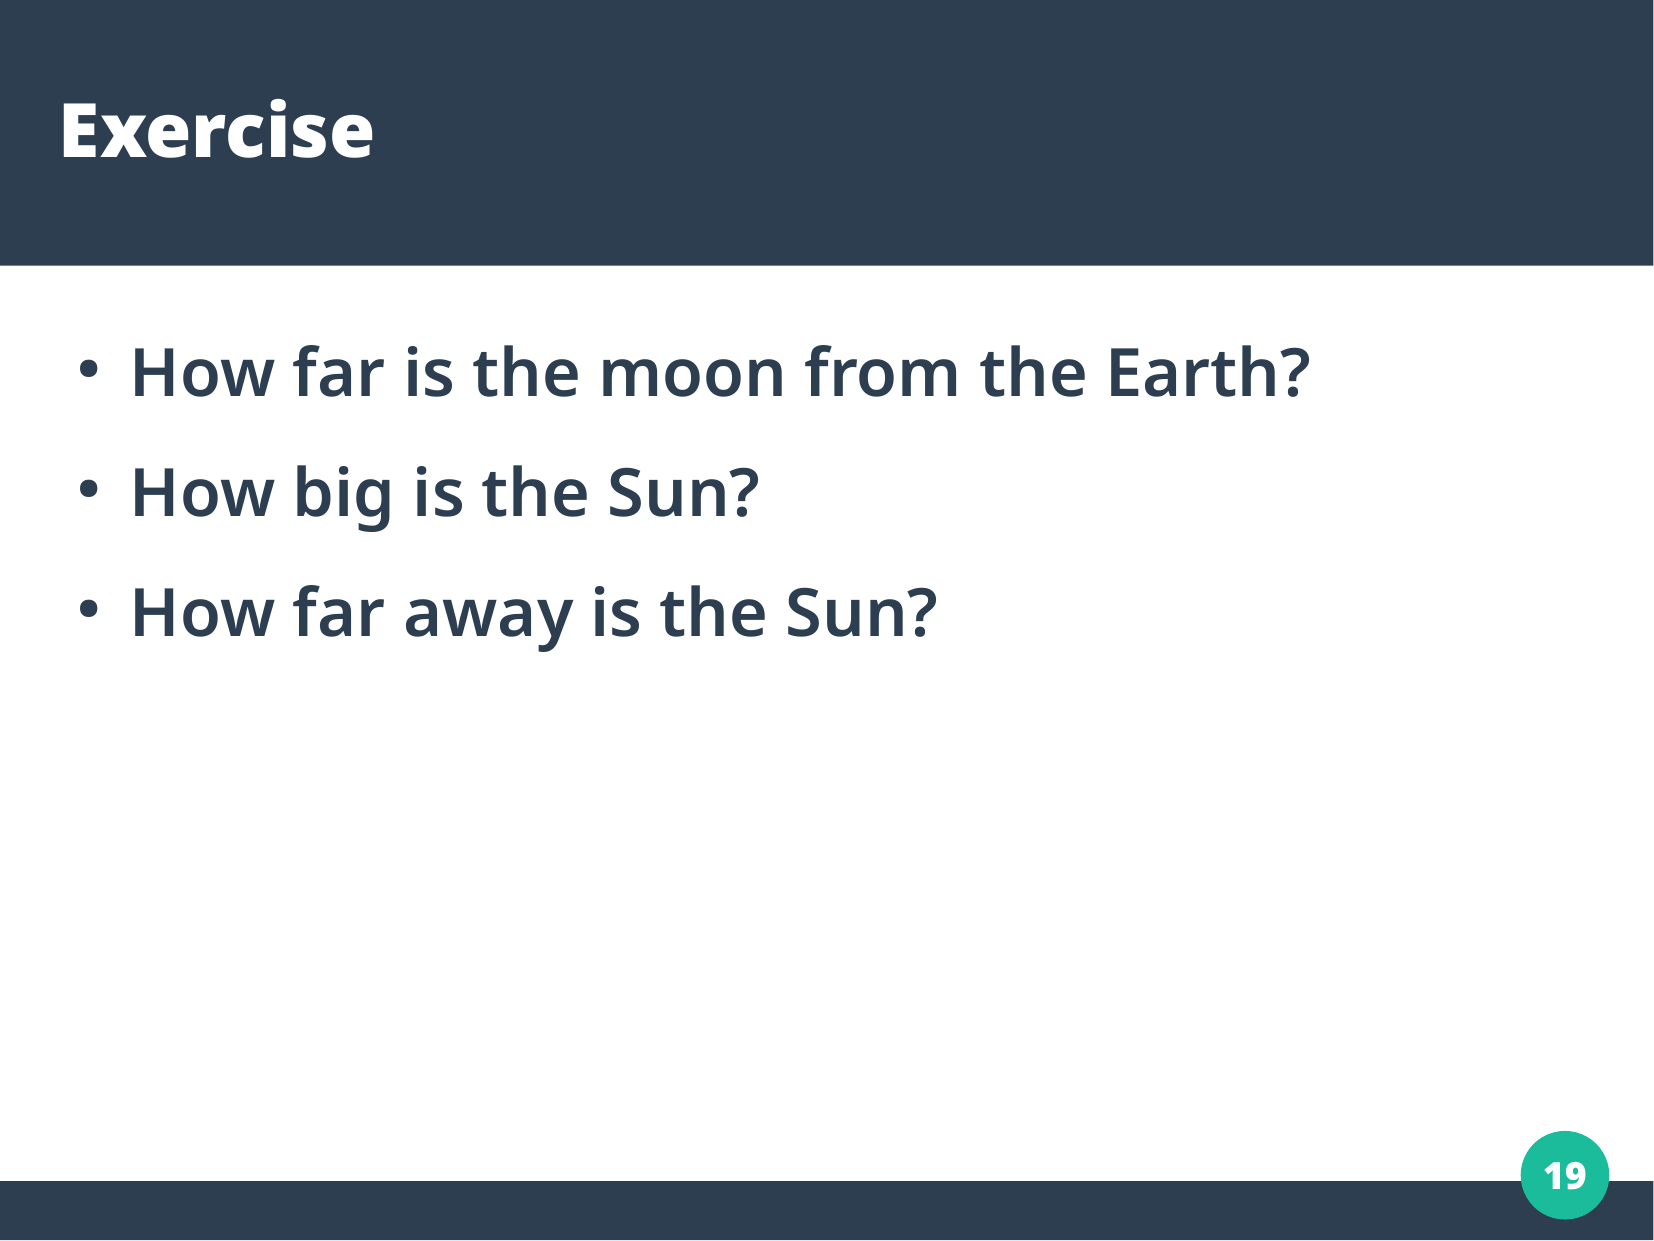

# Exercise
How far is the moon from the Earth?
How big is the Sun?
How far away is the Sun?
19